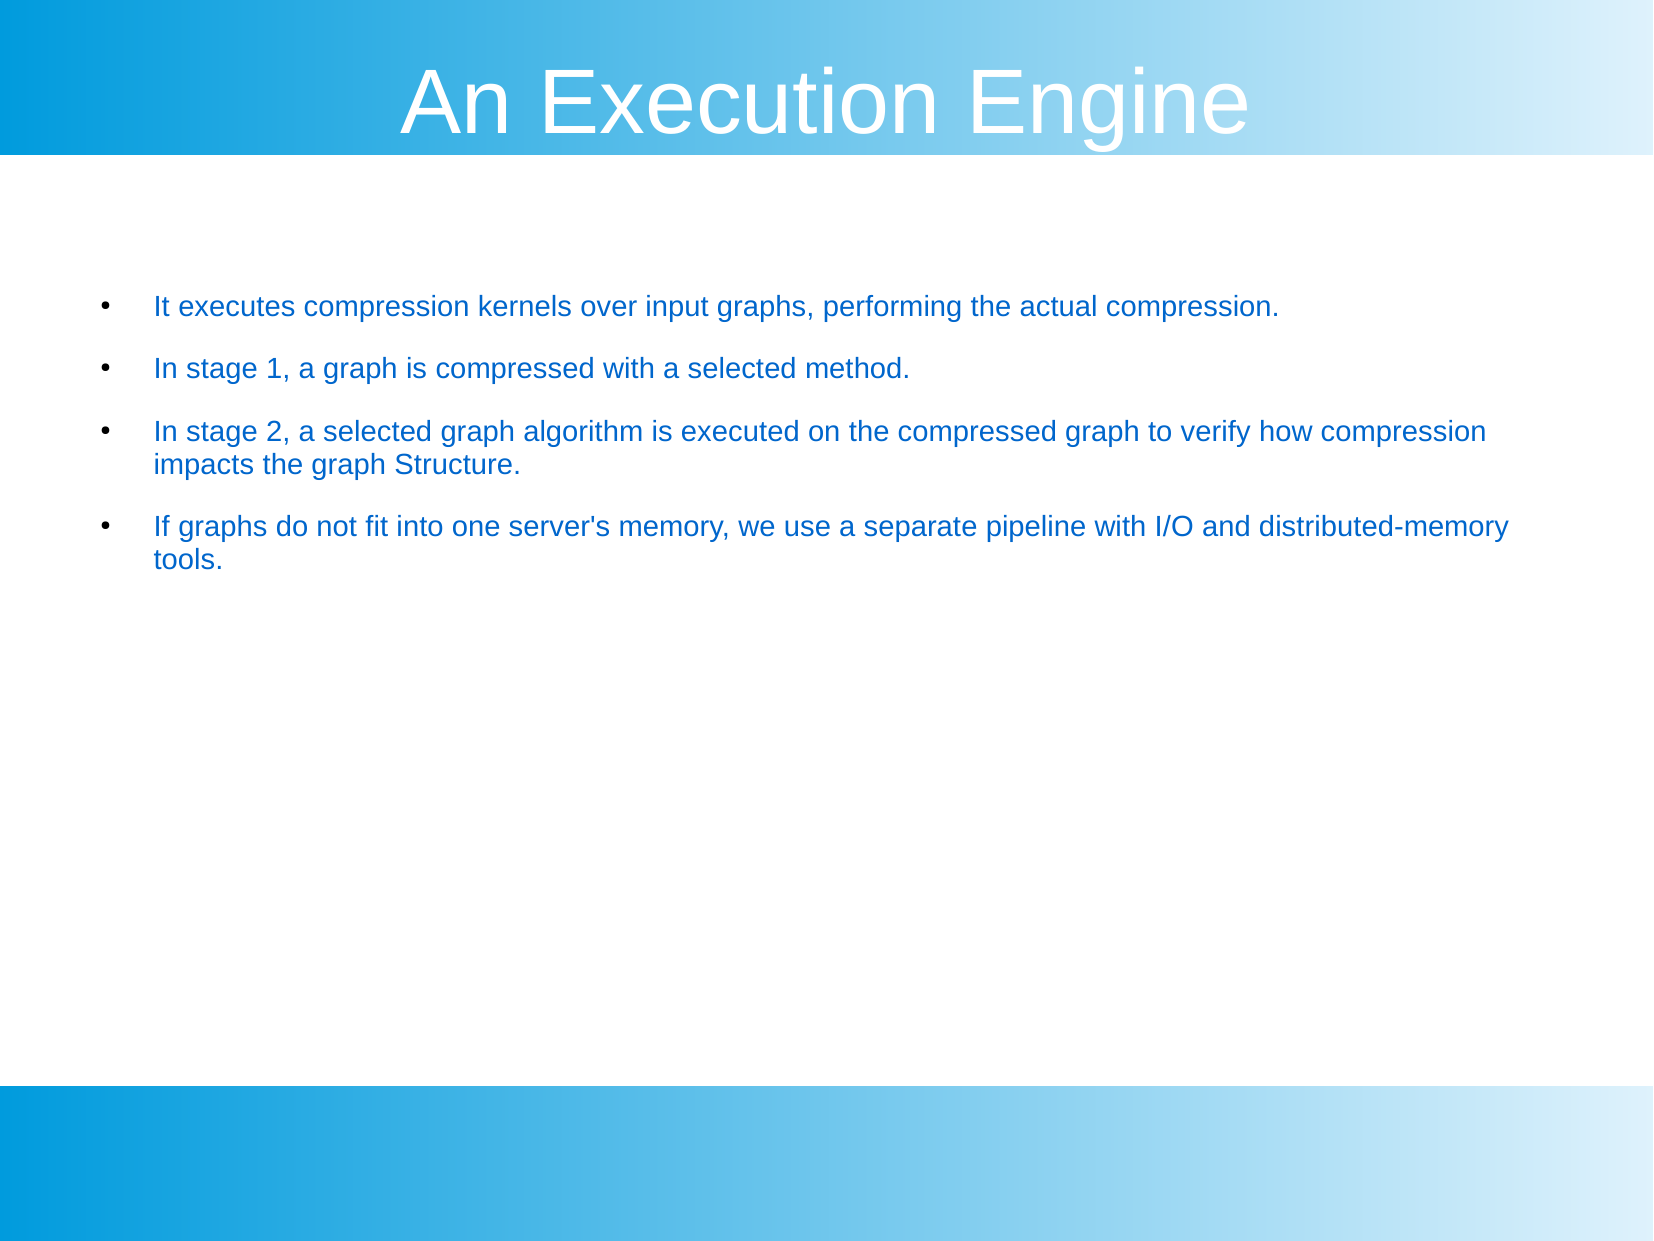

# An Execution Engine
It executes compression kernels over input graphs, performing the actual compression.
In stage 1, a graph is compressed with a selected method.
In stage 2, a selected graph algorithm is executed on the compressed graph to verify how compression impacts the graph Structure.
If graphs do not fit into one server's memory, we use a separate pipeline with I/O and distributed-memory tools.